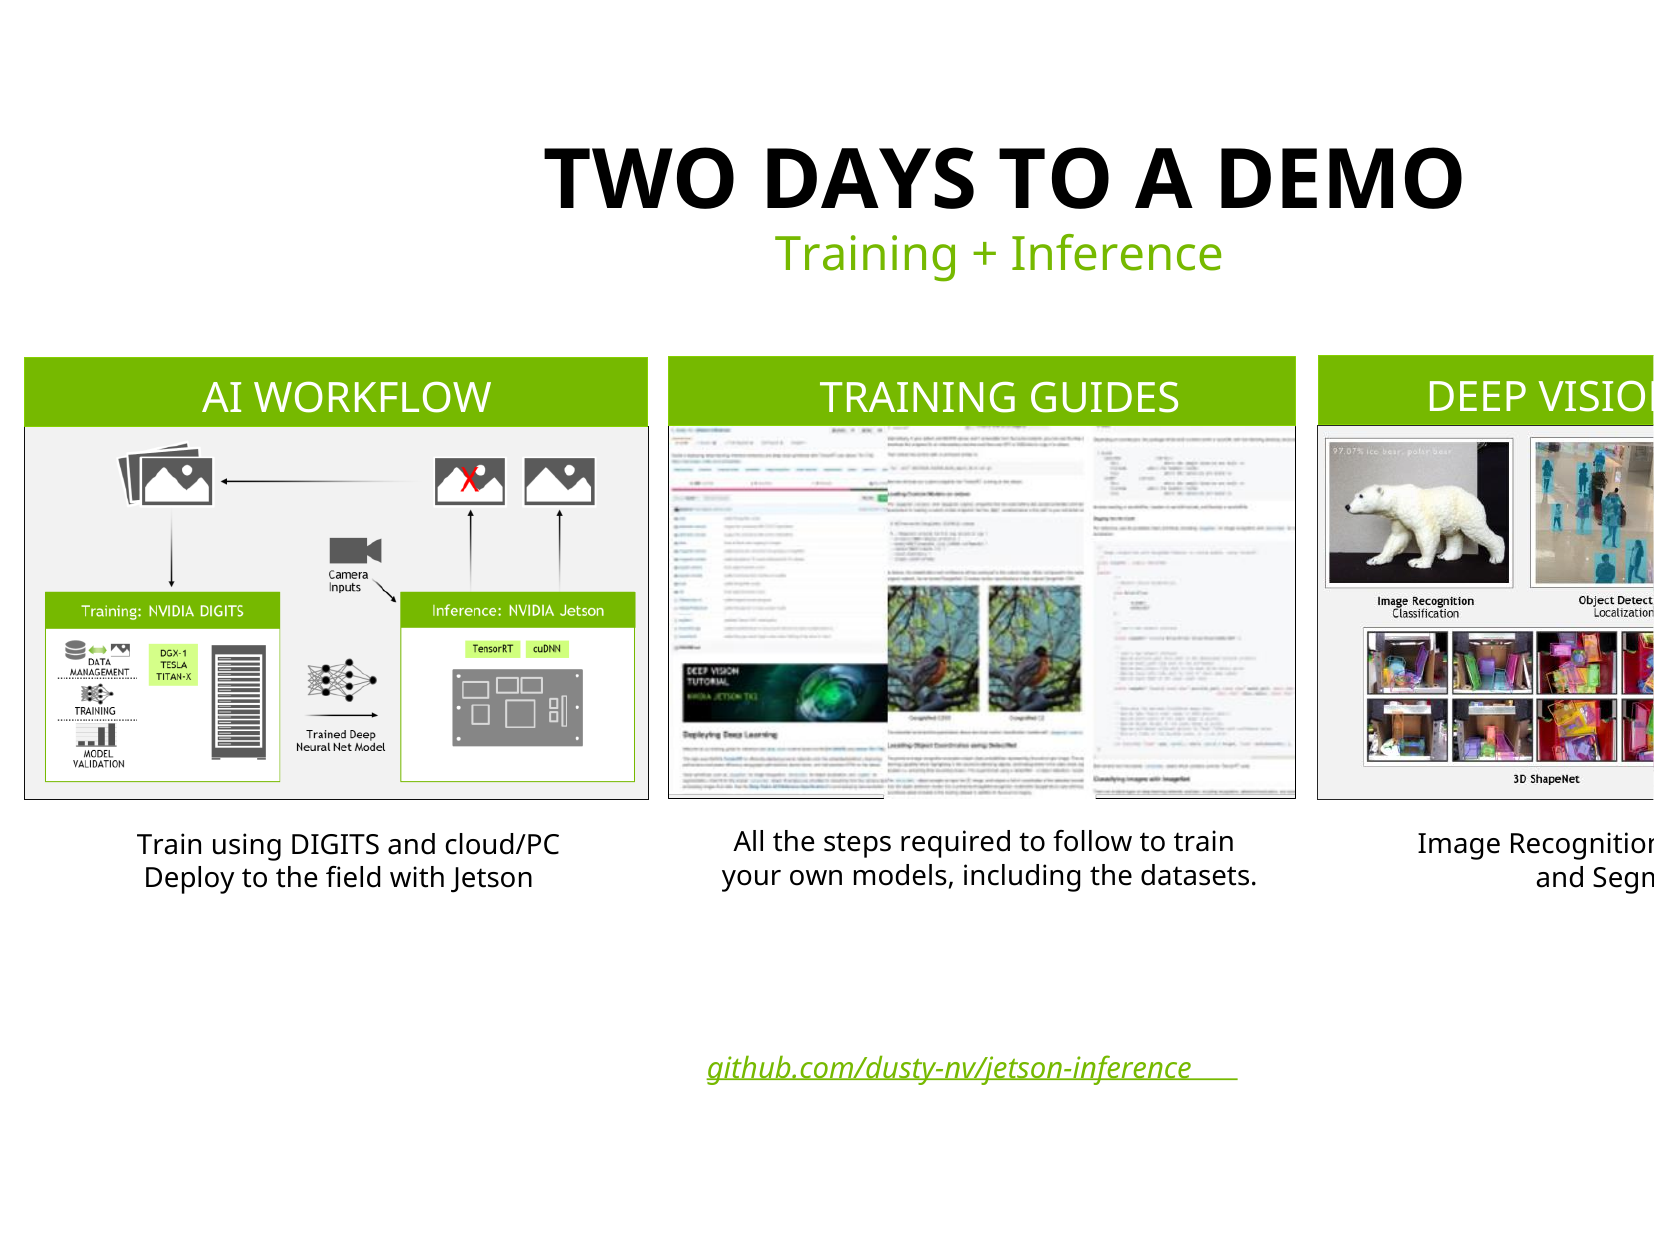

TWO DAYS TO A DEMO
Training + Inference
DEEP VISION PRIMITIVES
TRAINING GUIDES
AI WORKFLOW
All the steps required to follow to train
Image Recognition, Object Detection
Train using DIGITS and cloud/PC
your own models, including the datasets.
and Segmentation
Deploy to the field with Jetson
github.com/dusty-nv/jetson-inference